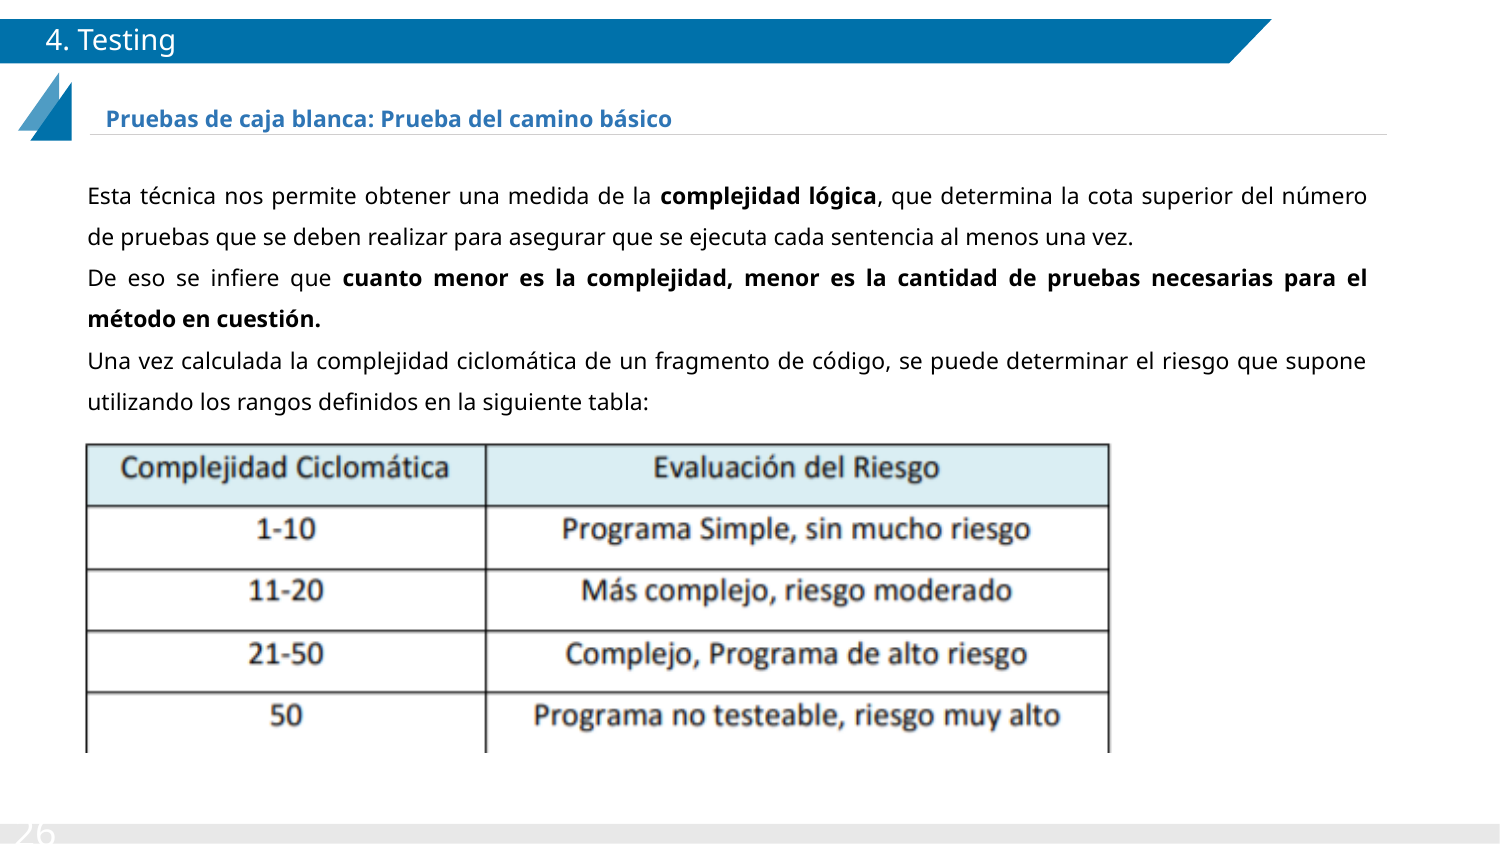

# 4. Testing
Pruebas de caja blanca: Prueba del camino básico
Esta técnica nos permite obtener una medida de la complejidad lógica, que determina la cota superior del número de pruebas que se deben realizar para asegurar que se ejecuta cada sentencia al menos una vez.
De eso se infiere que cuanto menor es la complejidad, menor es la cantidad de pruebas necesarias para el método en cuestión.
Una vez calculada la complejidad ciclomática de un fragmento de código, se puede determinar el riesgo que supone utilizando los rangos definidos en la siguiente tabla: